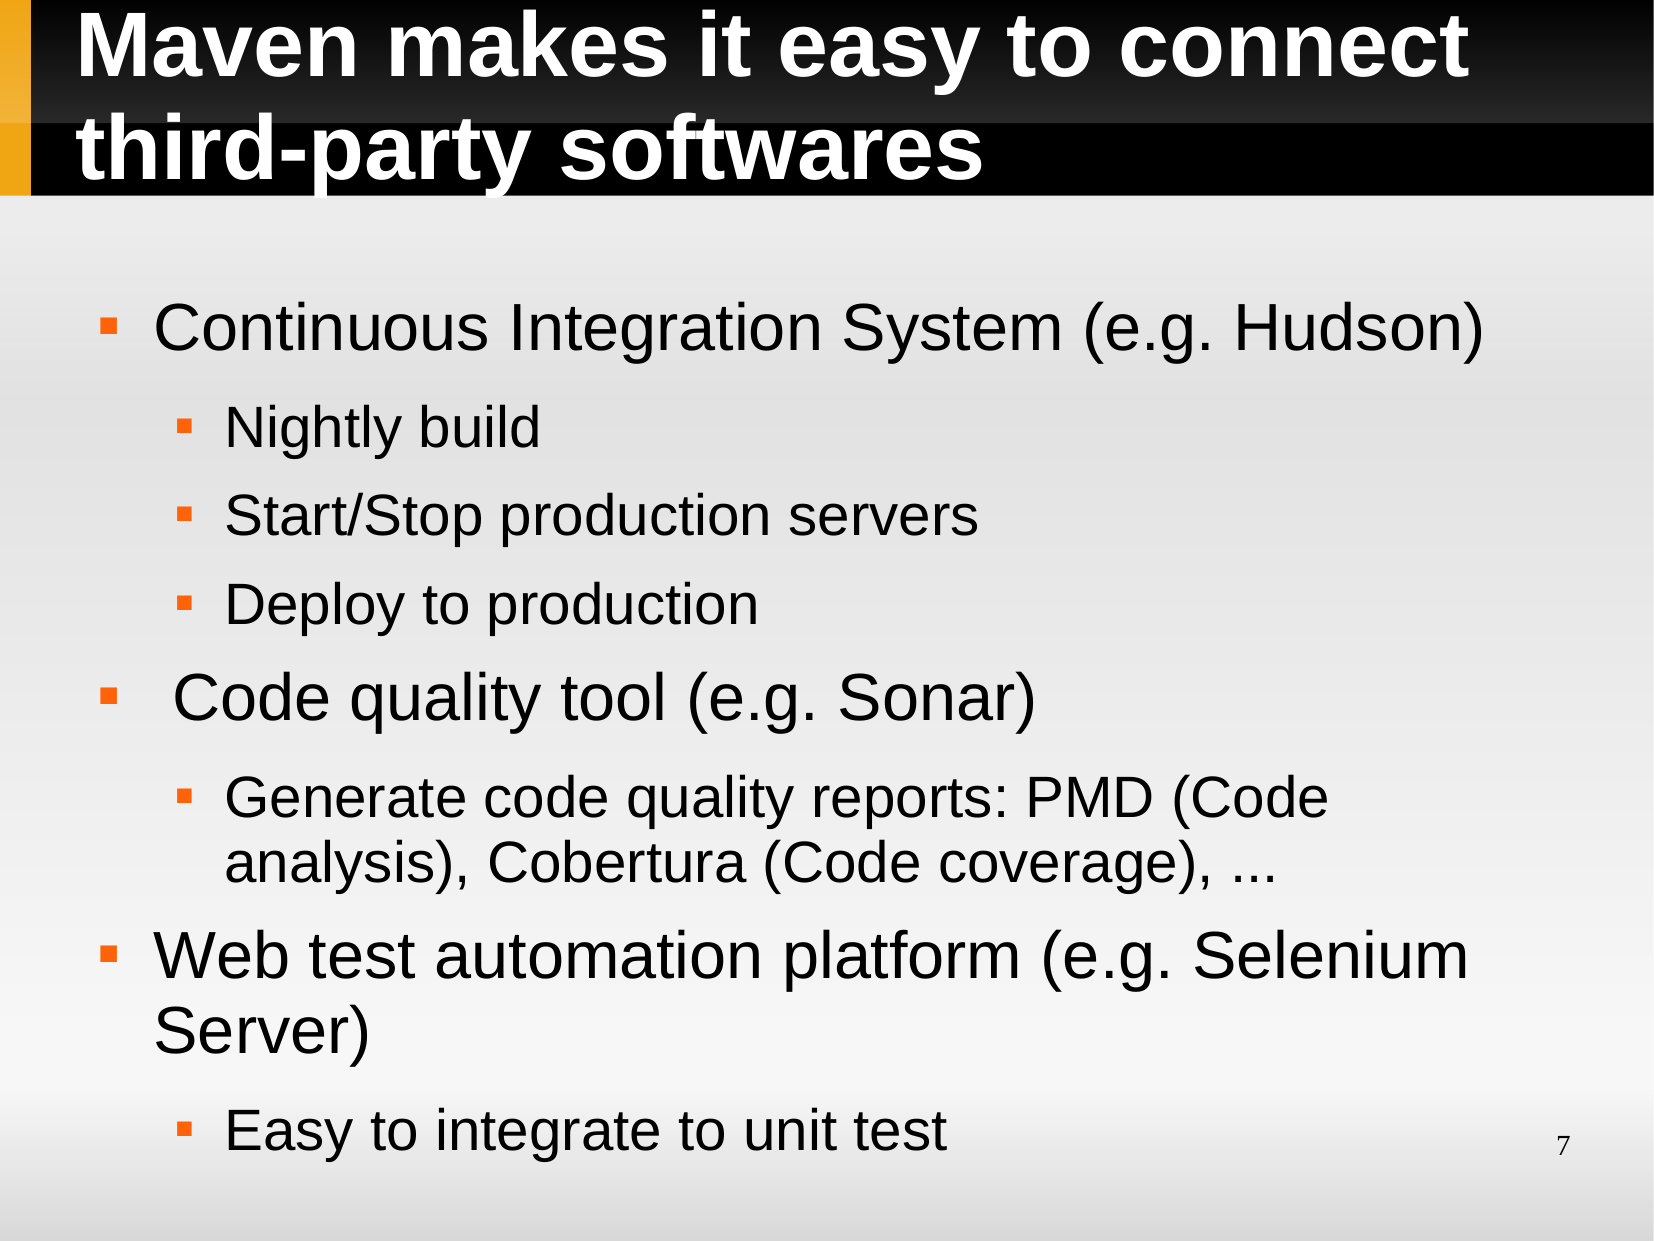

# Maven makes it easy to connect third-party softwares
Continuous Integration System (e.g. Hudson)
Nightly build
Start/Stop production servers
Deploy to production
 Code quality tool (e.g. Sonar)
Generate code quality reports: PMD (Code analysis), Cobertura (Code coverage), ...
Web test automation platform (e.g. Selenium Server)
Easy to integrate to unit test
7